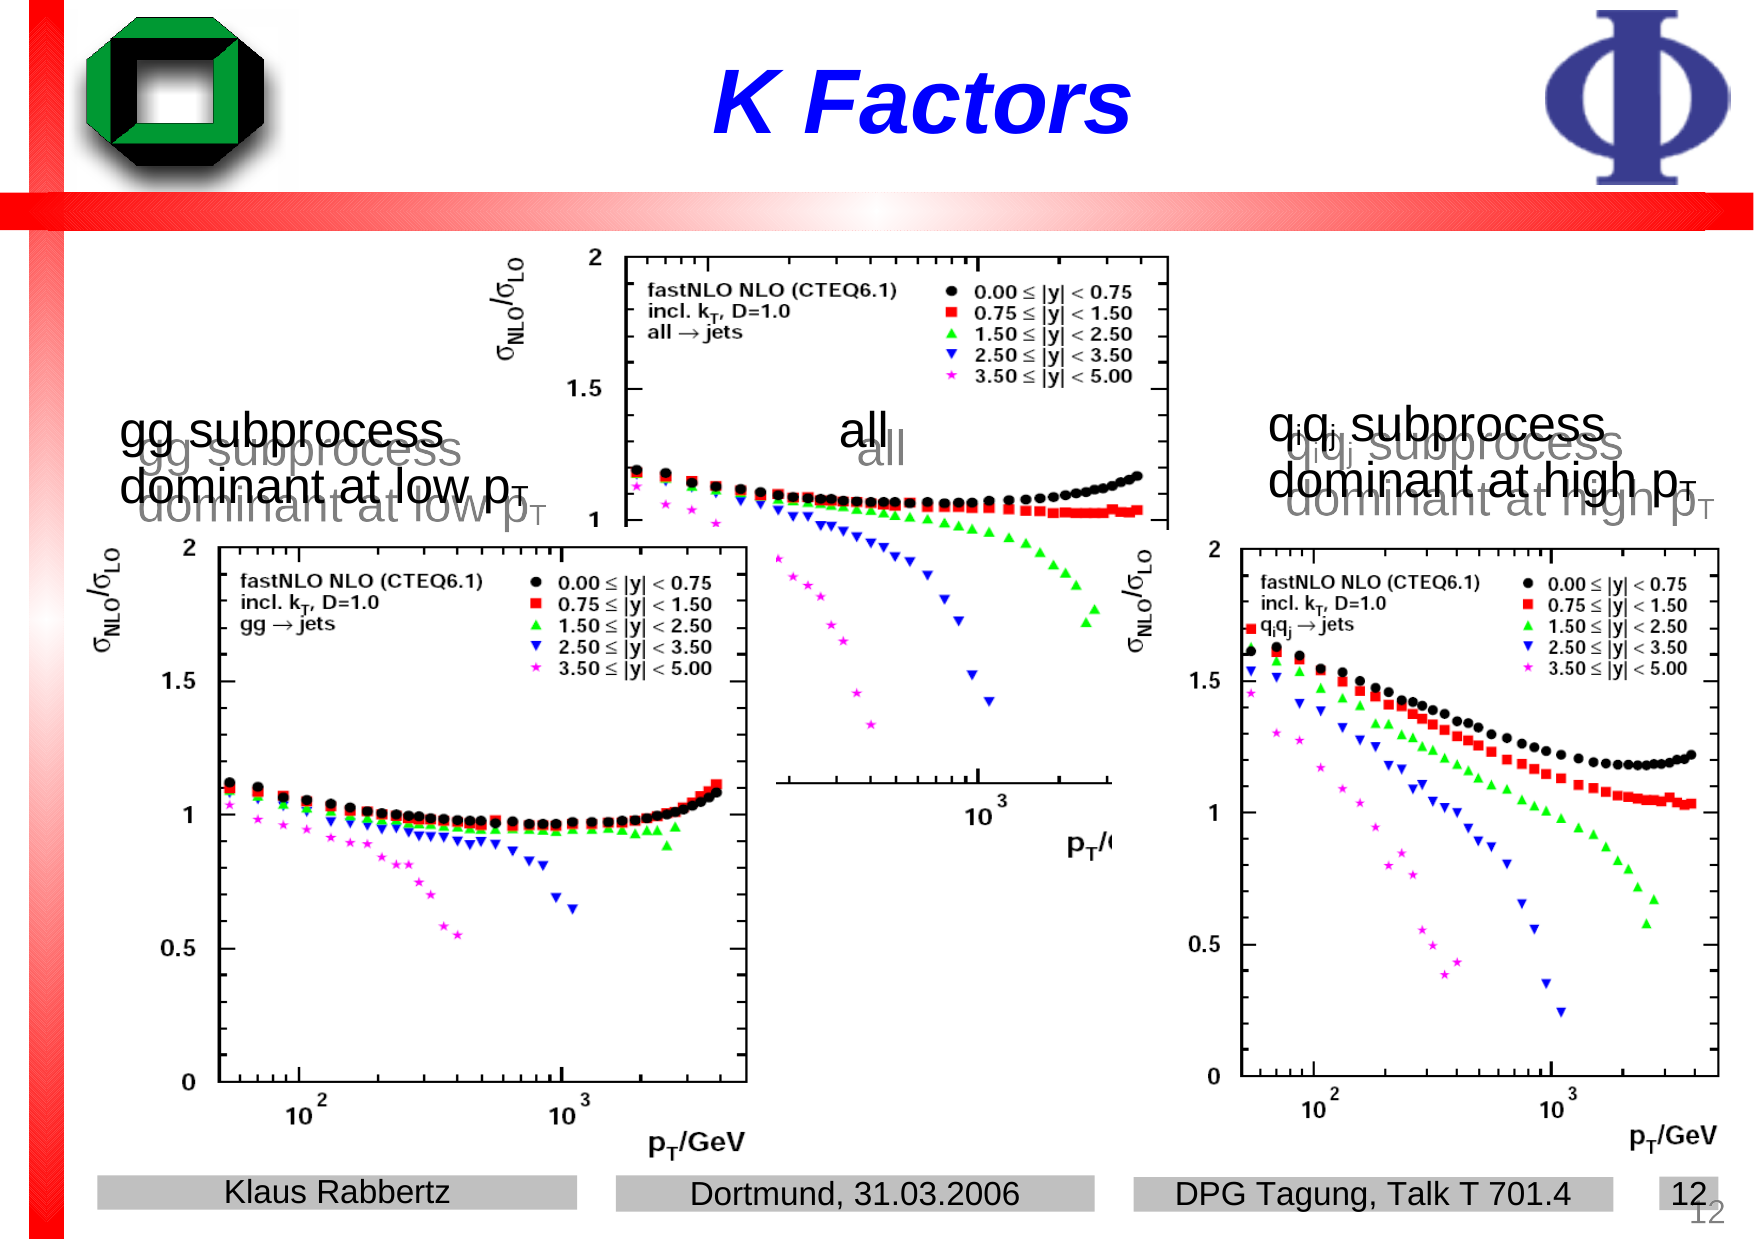

# K Factors
qiqj subprocess
dominant at high pT
all
gg subprocess
dominant at low pT